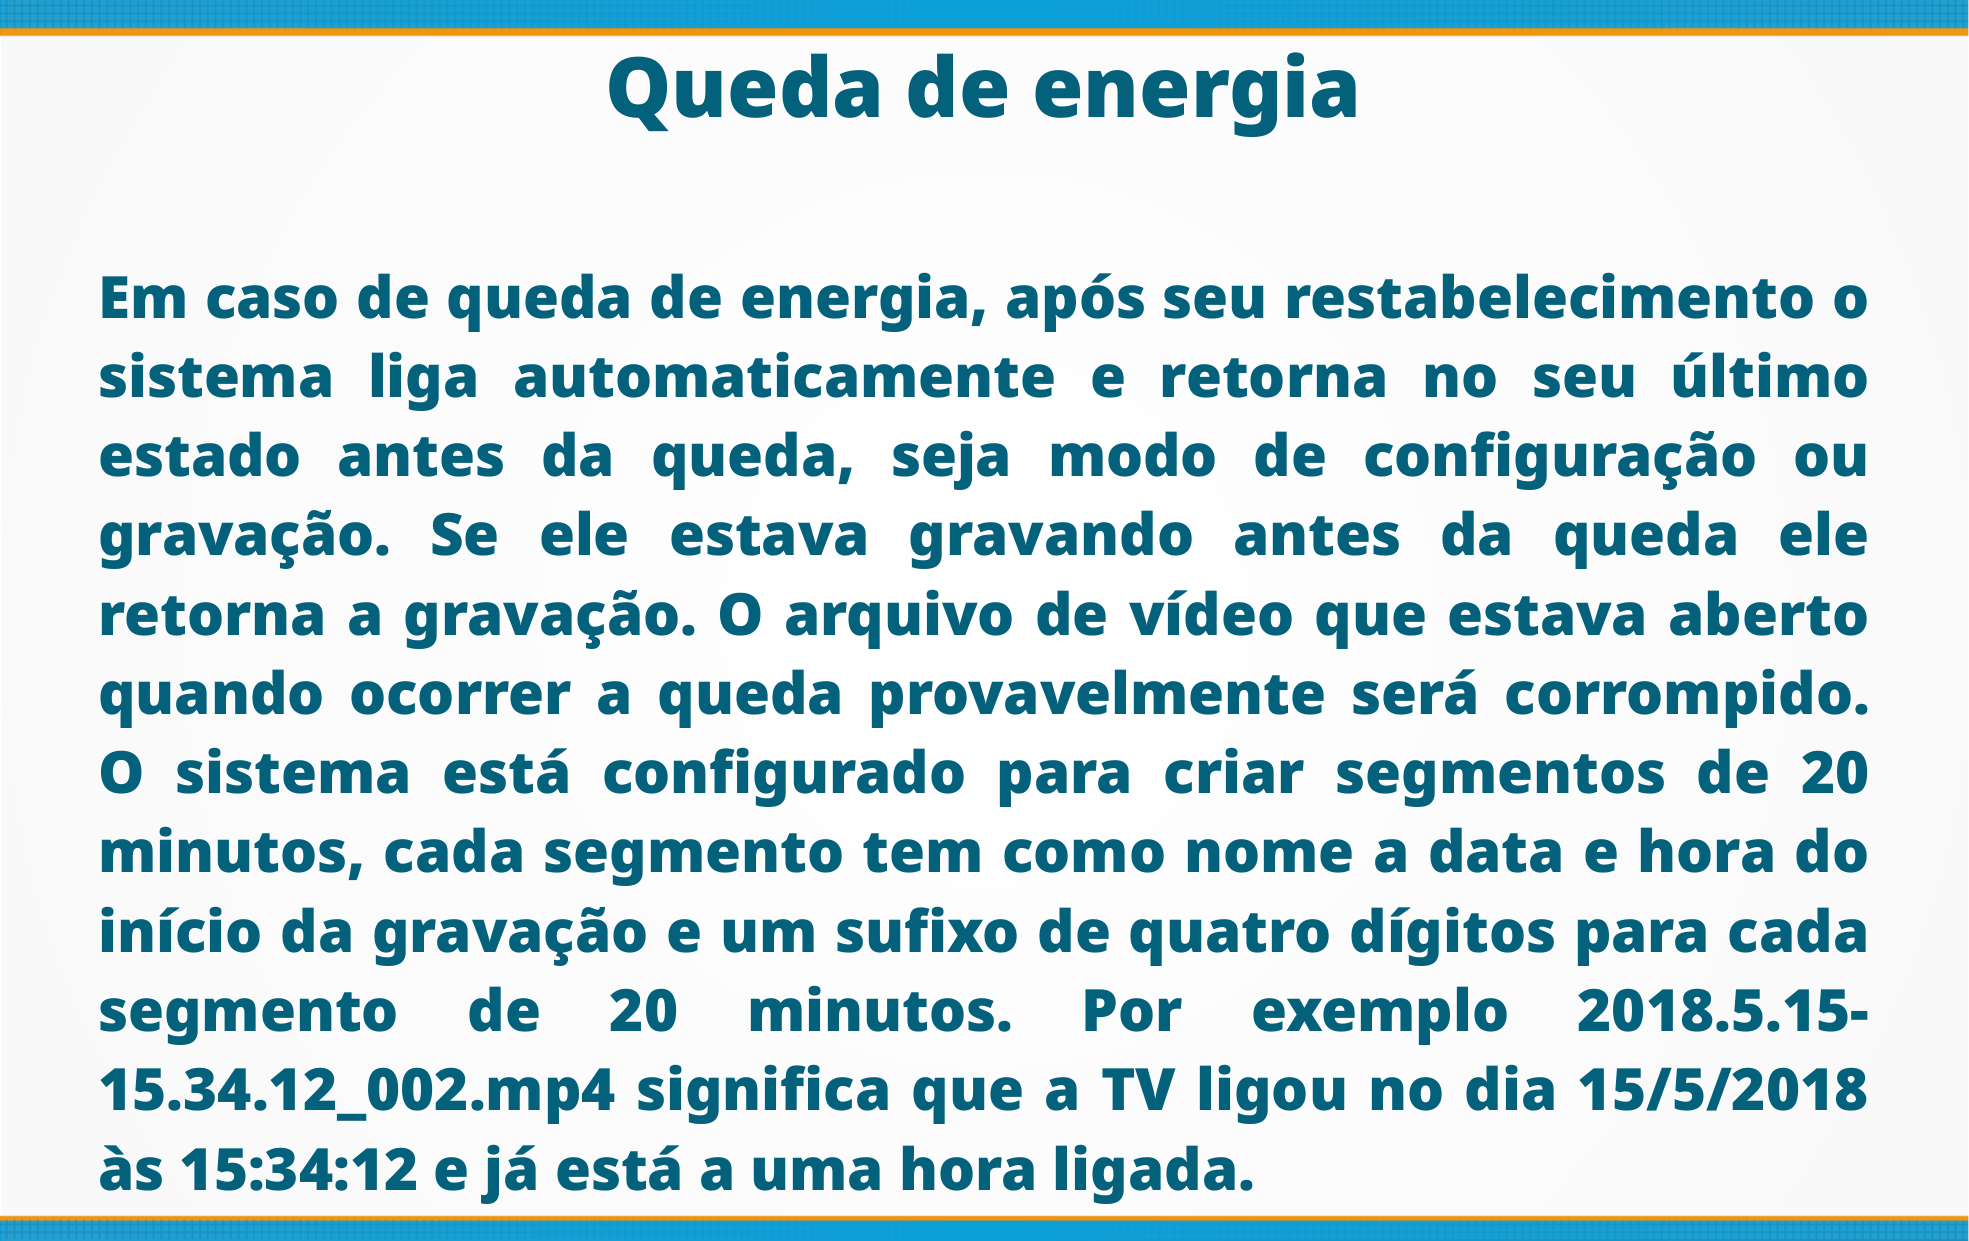

# Queda de energia
Em caso de queda de energia, após seu restabelecimento o sistema liga automaticamente e retorna no seu último estado antes da queda, seja modo de configuração ou gravação. Se ele estava gravando antes da queda ele retorna a gravação. O arquivo de vídeo que estava aberto quando ocorrer a queda provavelmente será corrompido. O sistema está configurado para criar segmentos de 20 minutos, cada segmento tem como nome a data e hora do início da gravação e um sufixo de quatro dígitos para cada segmento de 20 minutos. Por exemplo 2018.5.15-15.34.12_002.mp4 significa que a TV ligou no dia 15/5/2018 às 15:34:12 e já está a uma hora ligada.